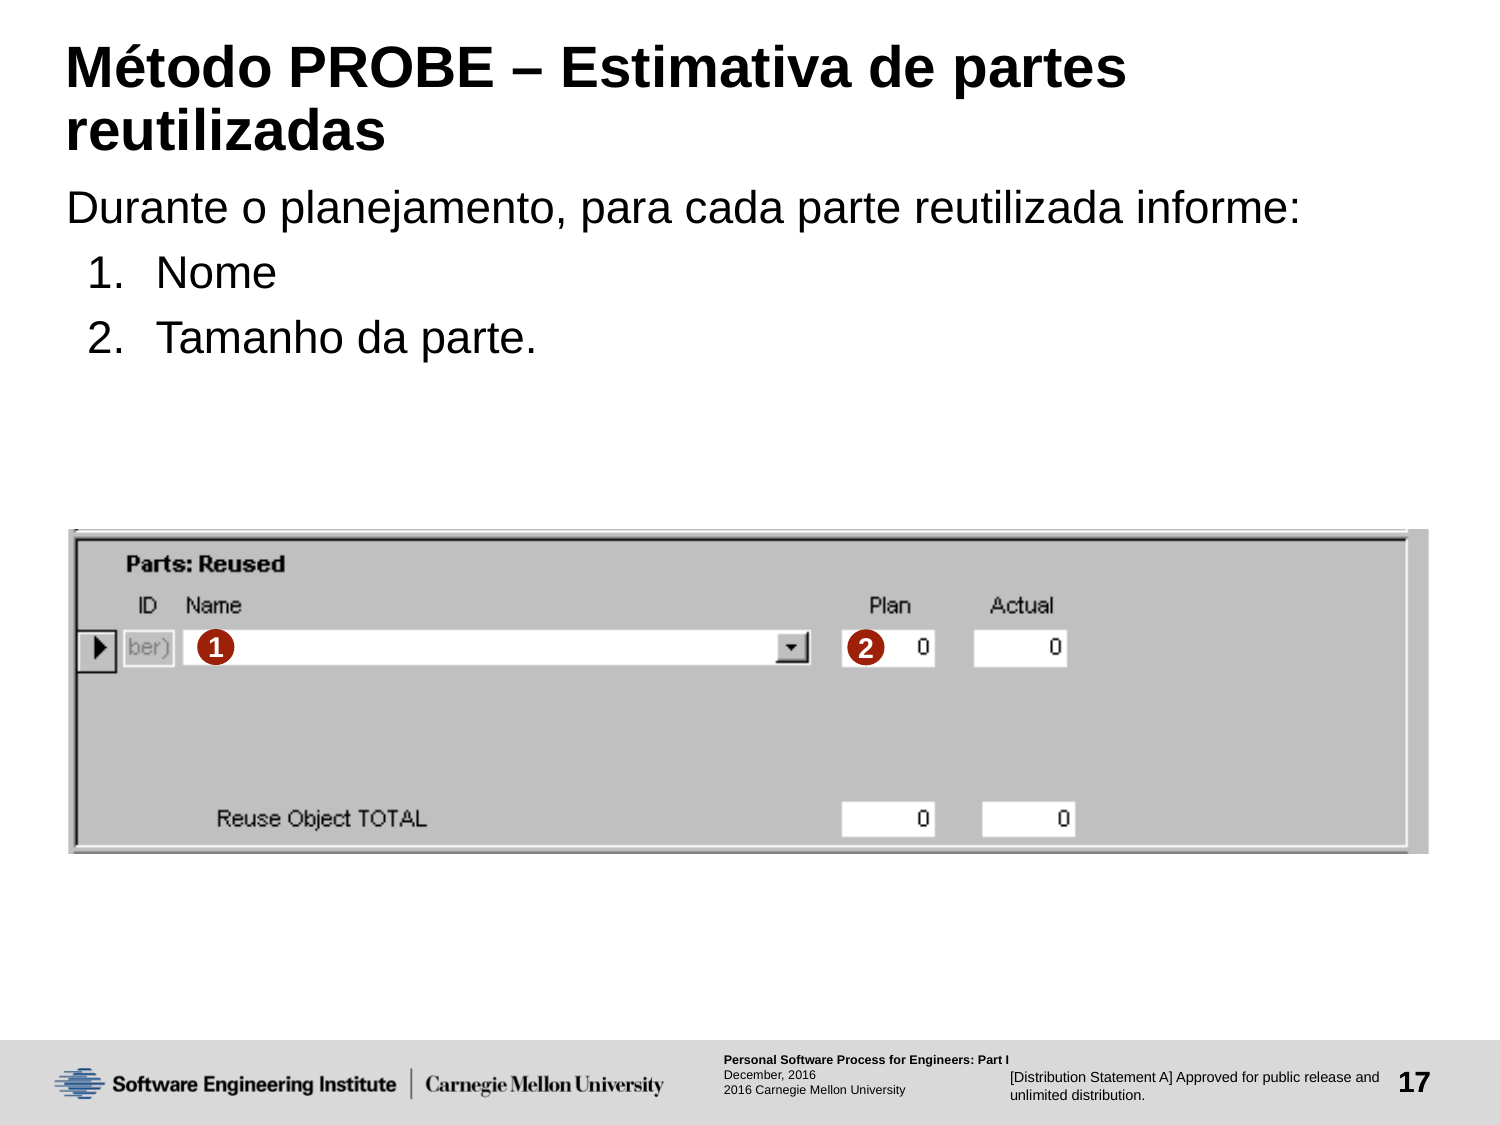

# Método PROBE – Estimativa de partes reutilizadas
Durante o planejamento, para cada parte reutilizada informe:
Nome
Tamanho da parte.